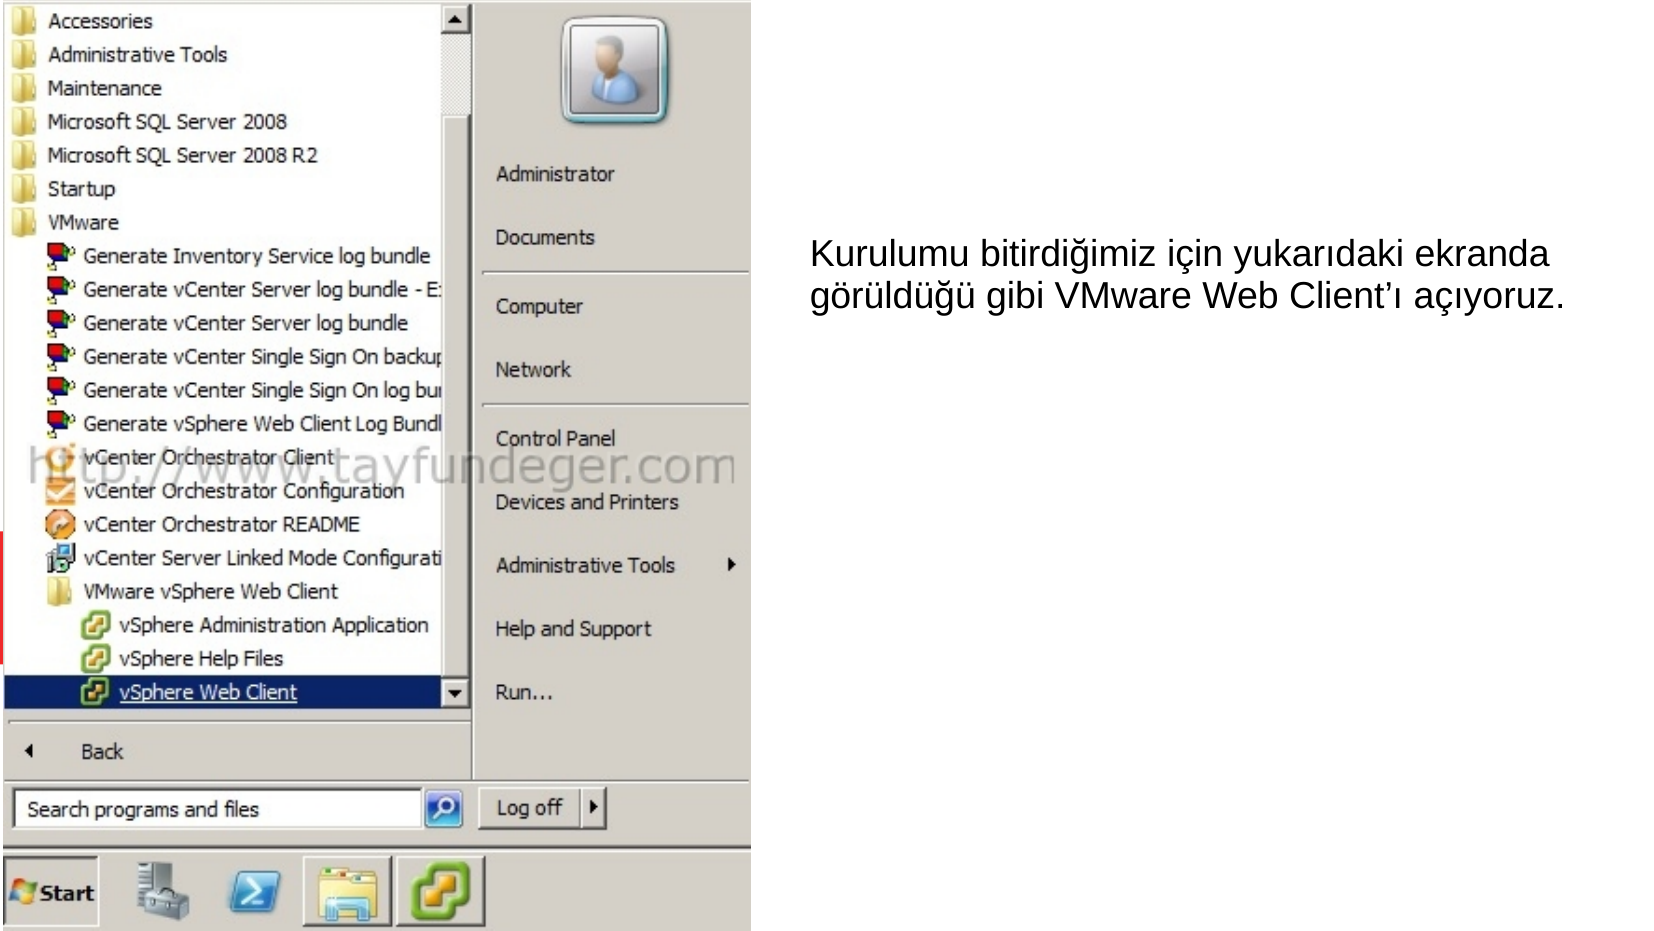

Kurulumu bitirdiğimiz için yukarıdaki ekranda görüldüğü gibi VMware Web Client’ı açıyoruz.